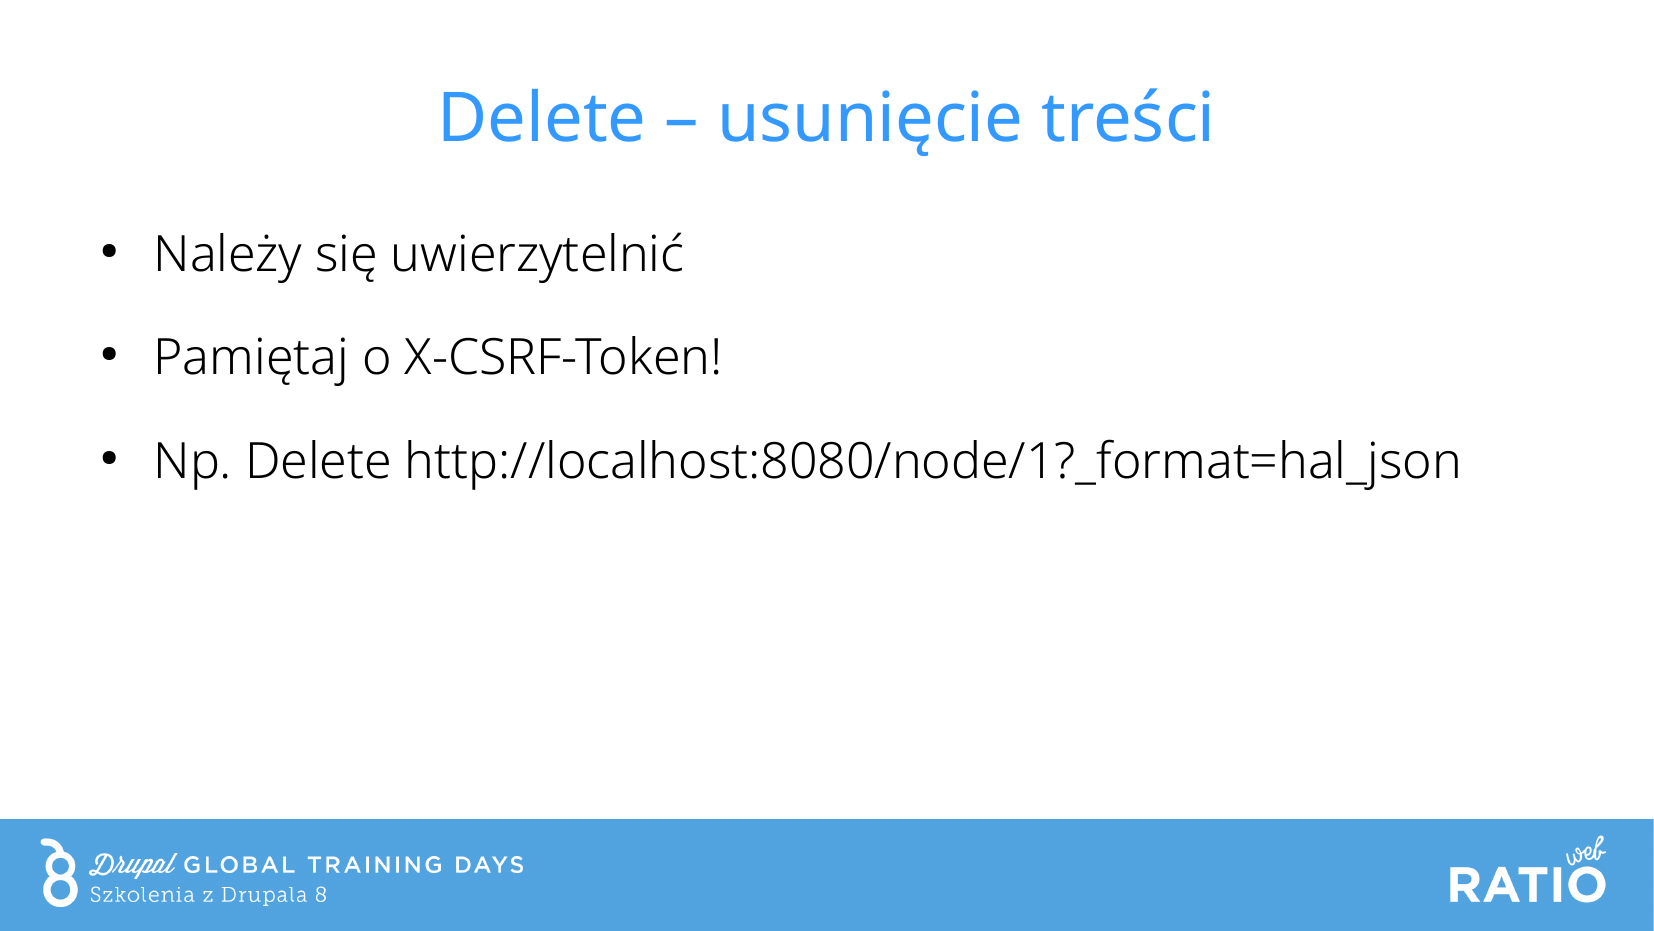

# Delete – usunięcie treści
Należy się uwierzytelnić
Pamiętaj o X-CSRF-Token!
Np. Delete http://localhost:8080/node/1?_format=hal_json